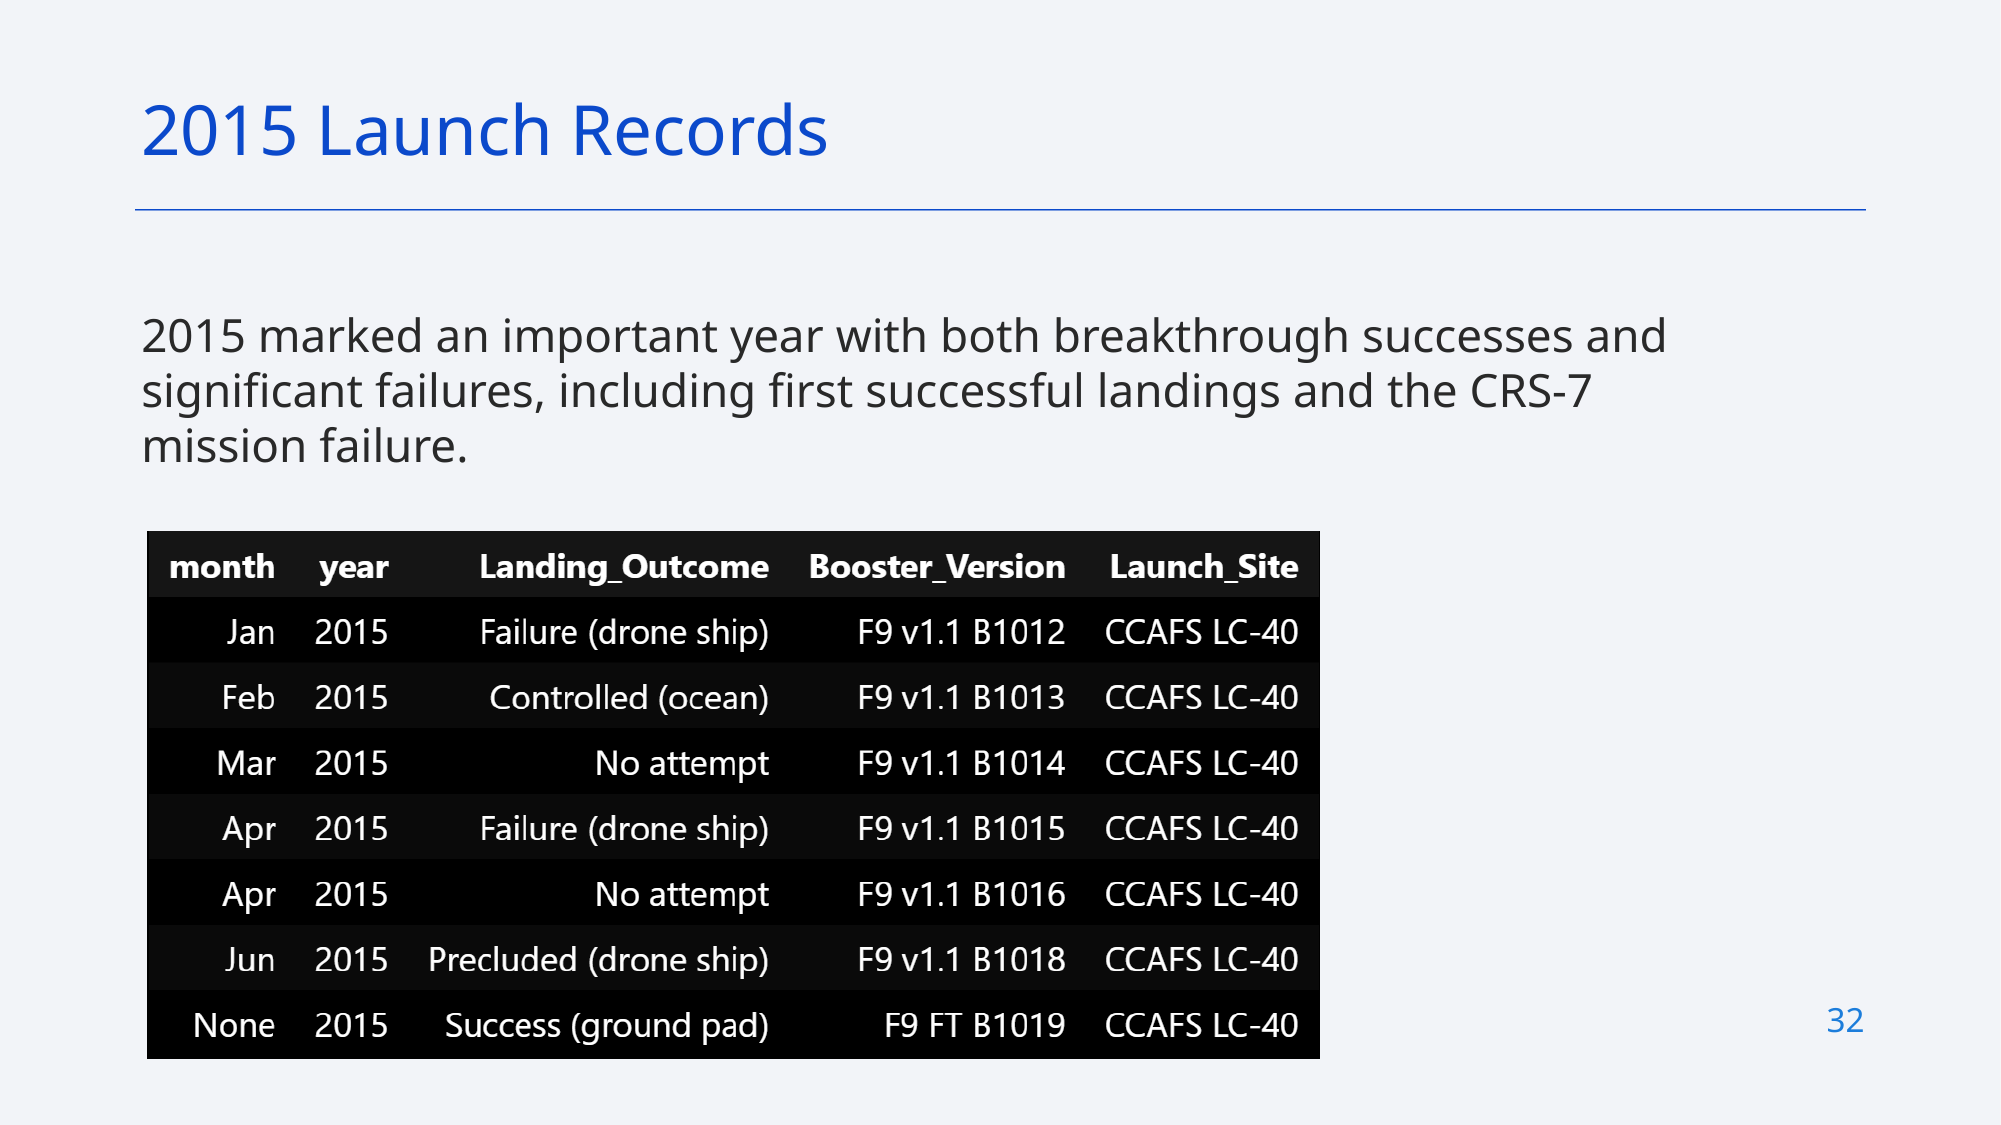

2015 Launch Records
# 2015 marked an important year with both breakthrough successes and significant failures, including first successful landings and the CRS-7 mission failure.
32